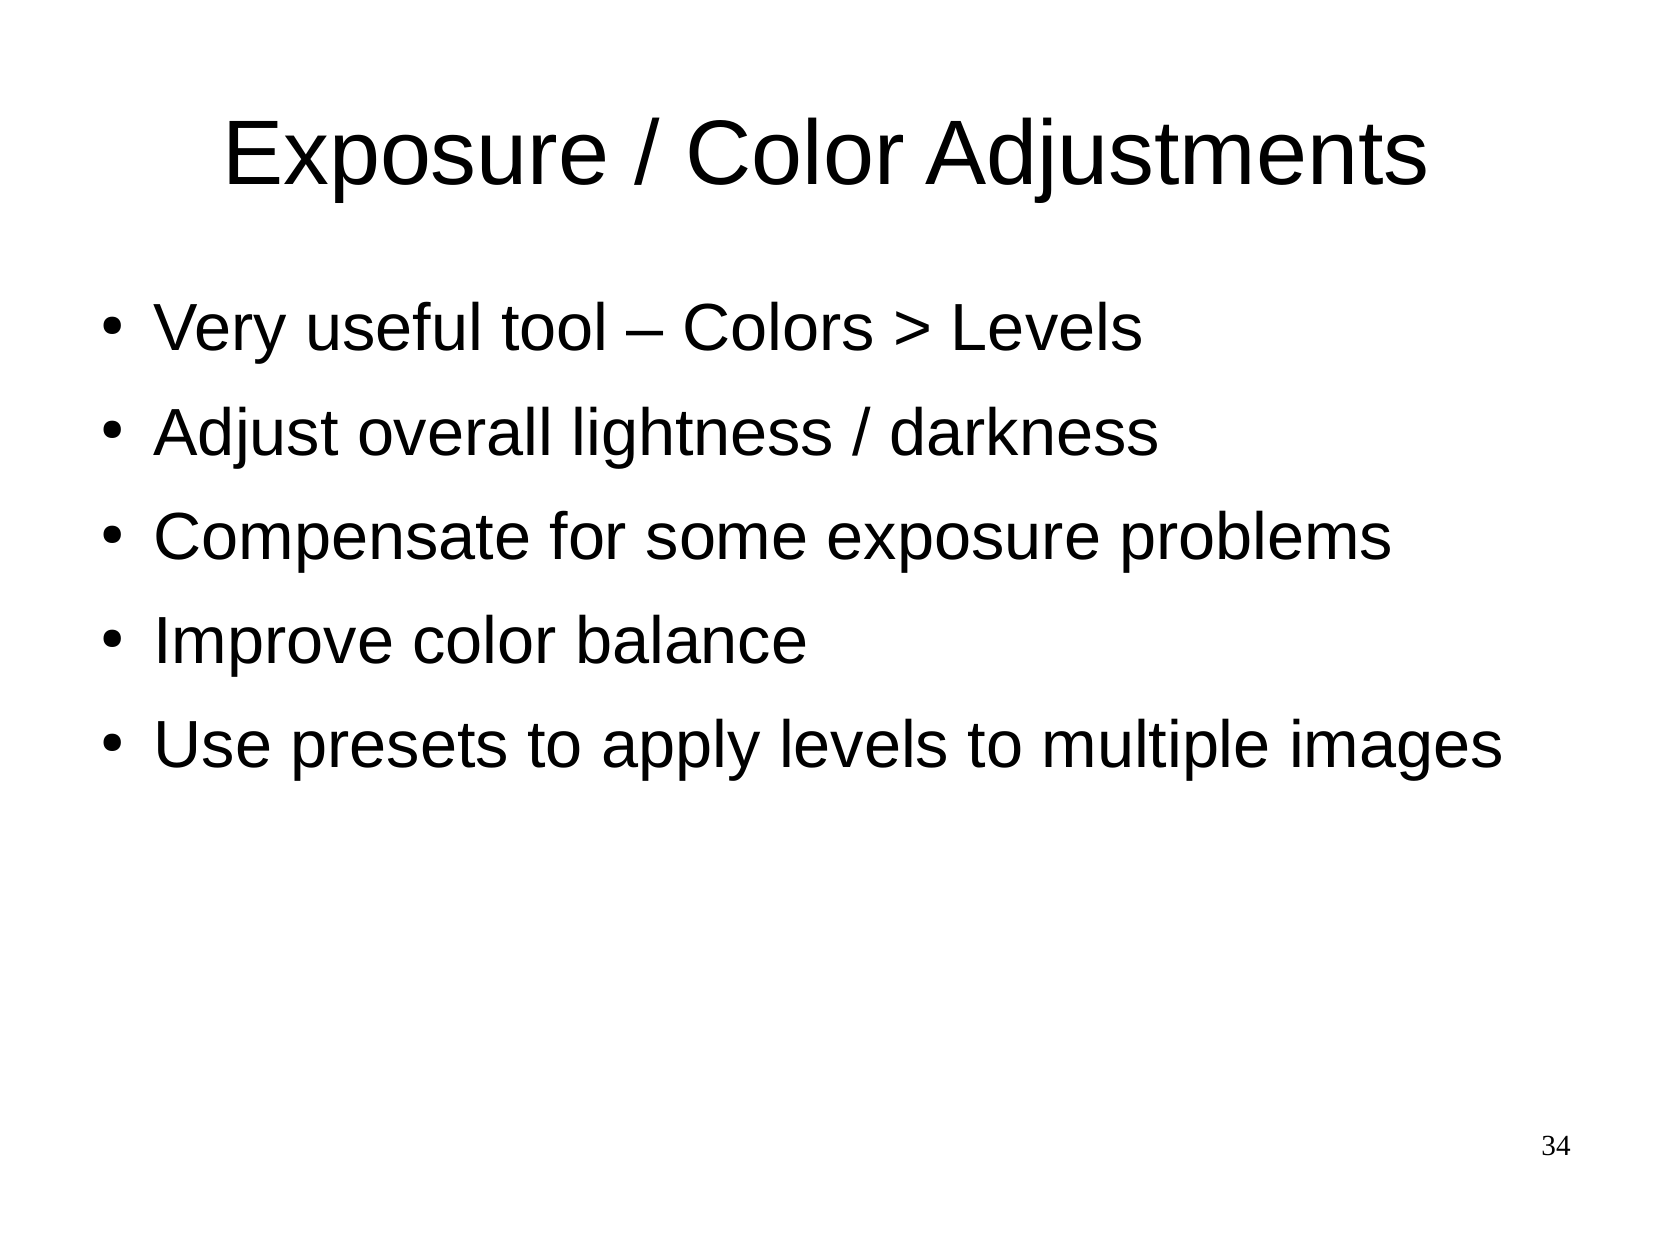

# Exposure / Color Adjustments
Very useful tool – Colors > Levels
Adjust overall lightness / darkness
Compensate for some exposure problems
Improve color balance
Use presets to apply levels to multiple images
34